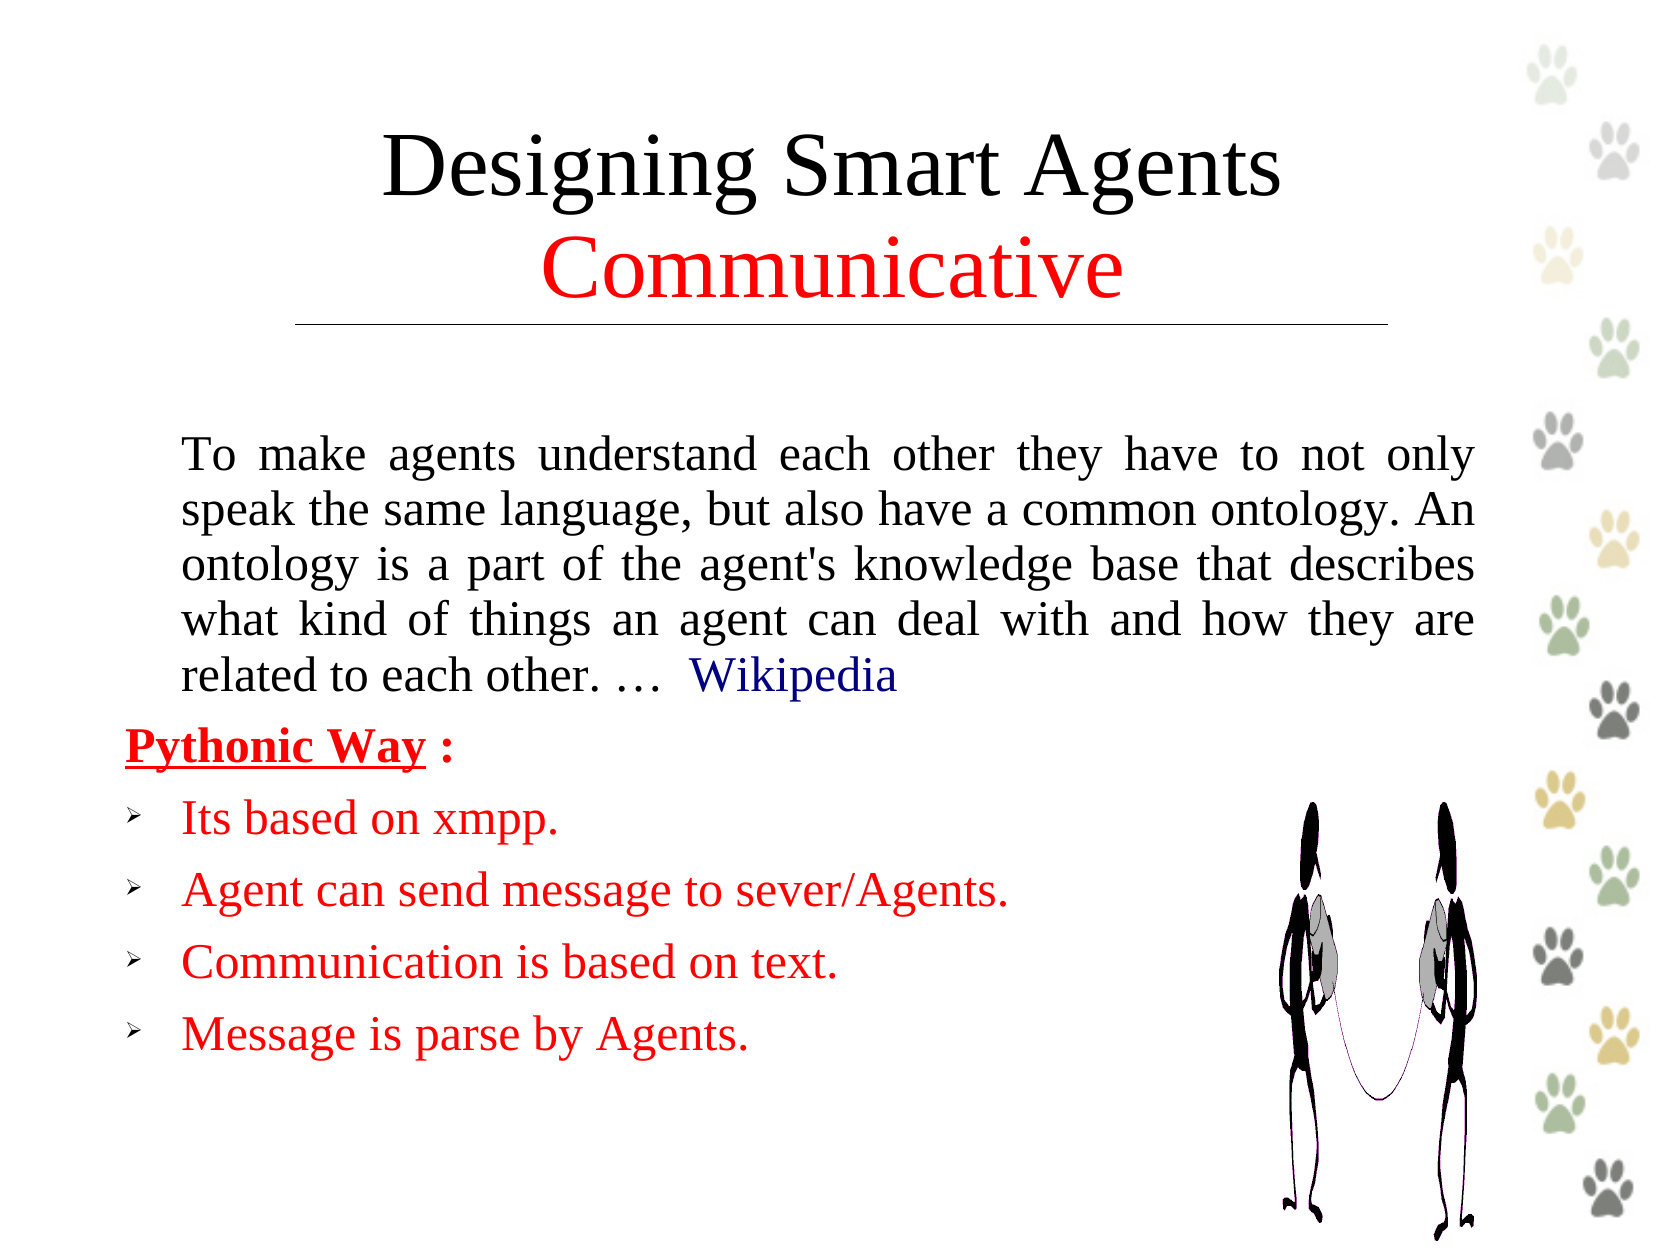

# Designing Smart Agents Communicative
To make agents understand each other they have to not only speak the same language, but also have a common ontology. An ontology is a part of the agent's knowledge base that describes what kind of things an agent can deal with and how they are related to each other. … Wikipedia
Pythonic Way :
Its based on xmpp.
Agent can send message to sever/Agents.
Communication is based on text.
Message is parse by Agents.